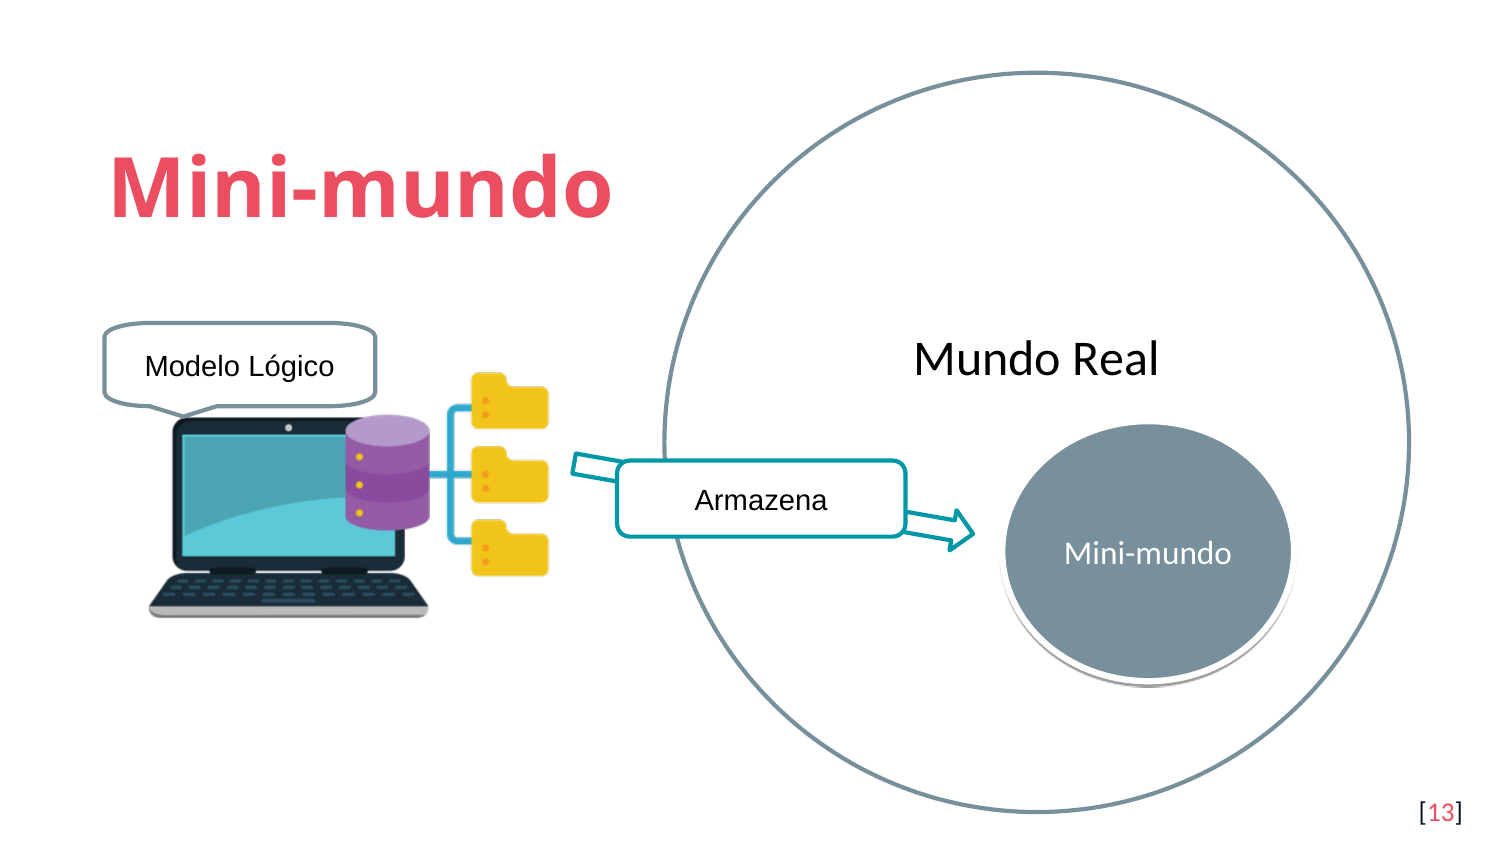

Mundo Real
Mini-mundo
Modelo Lógico
Mini-mundo
Armazena